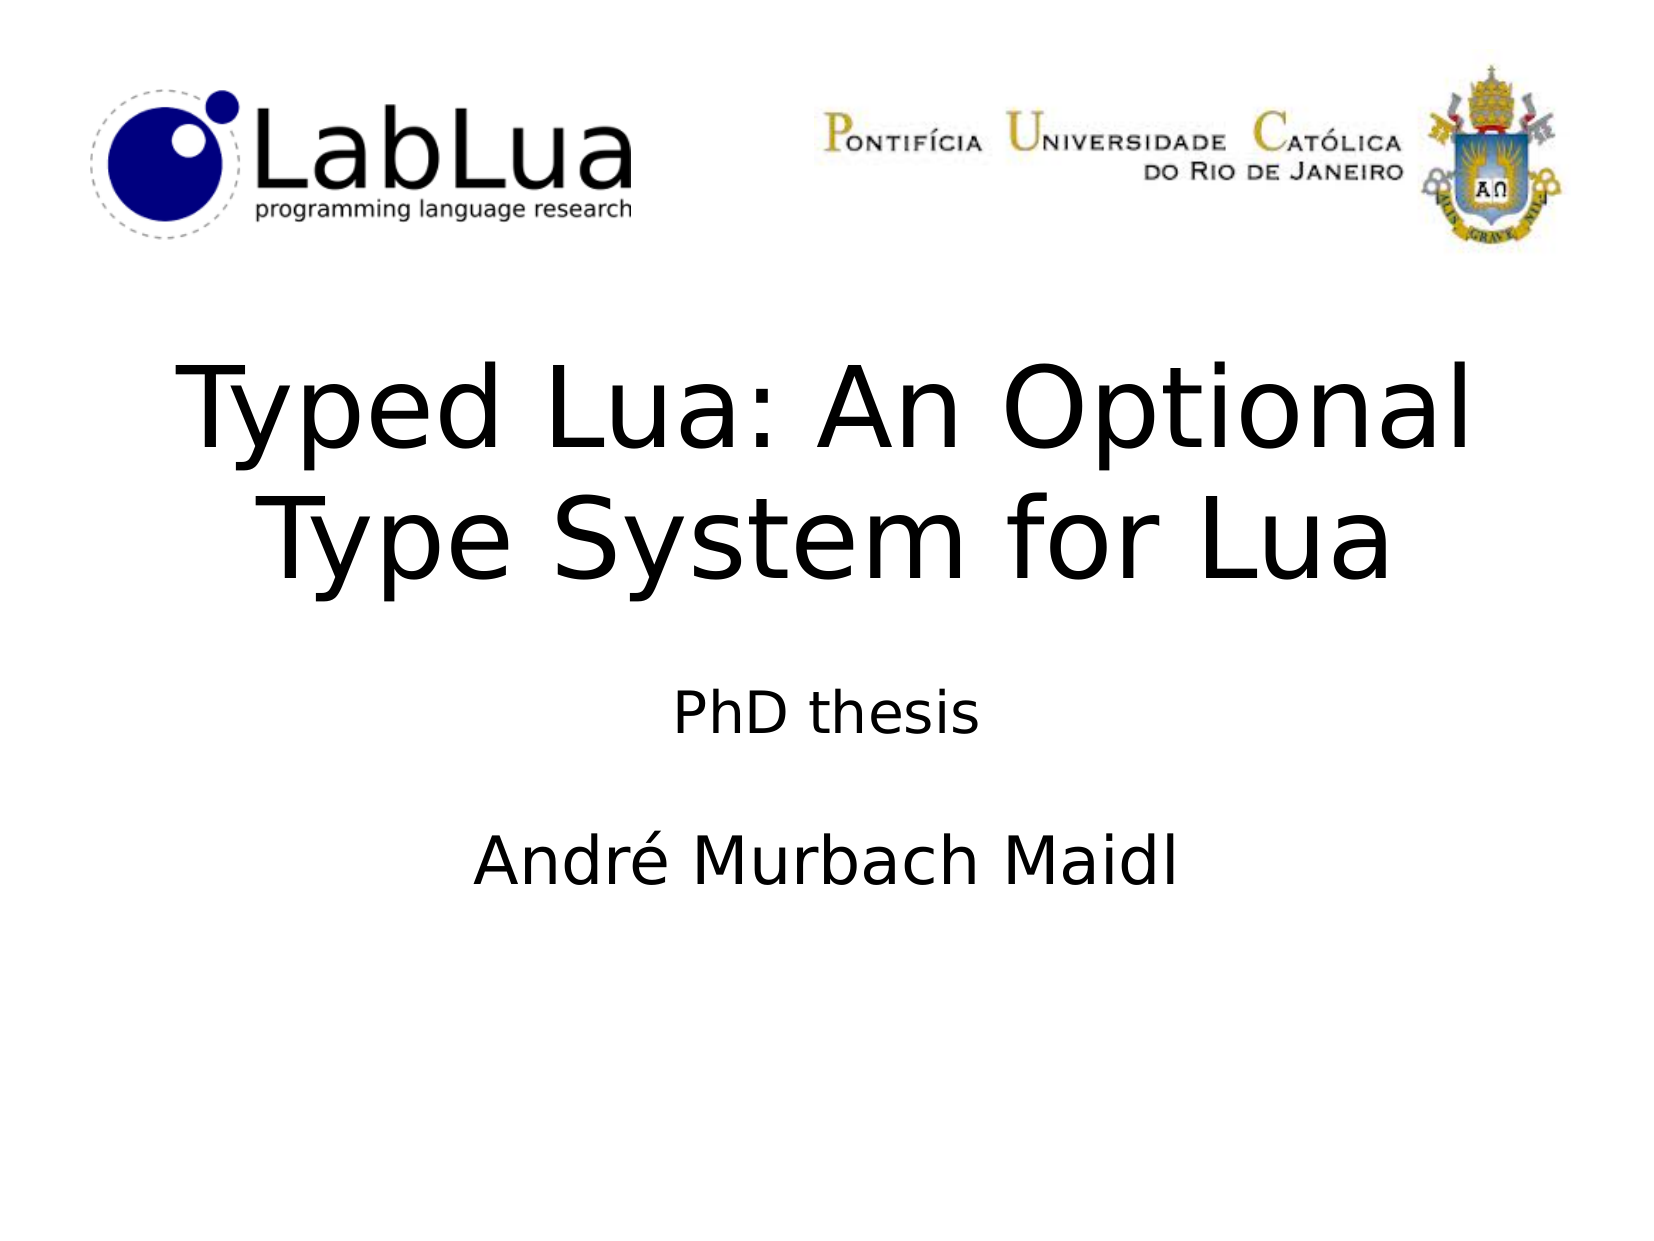

# Typed Lua: An Optional Type System for Lua
PhD thesis
André Murbach Maidl